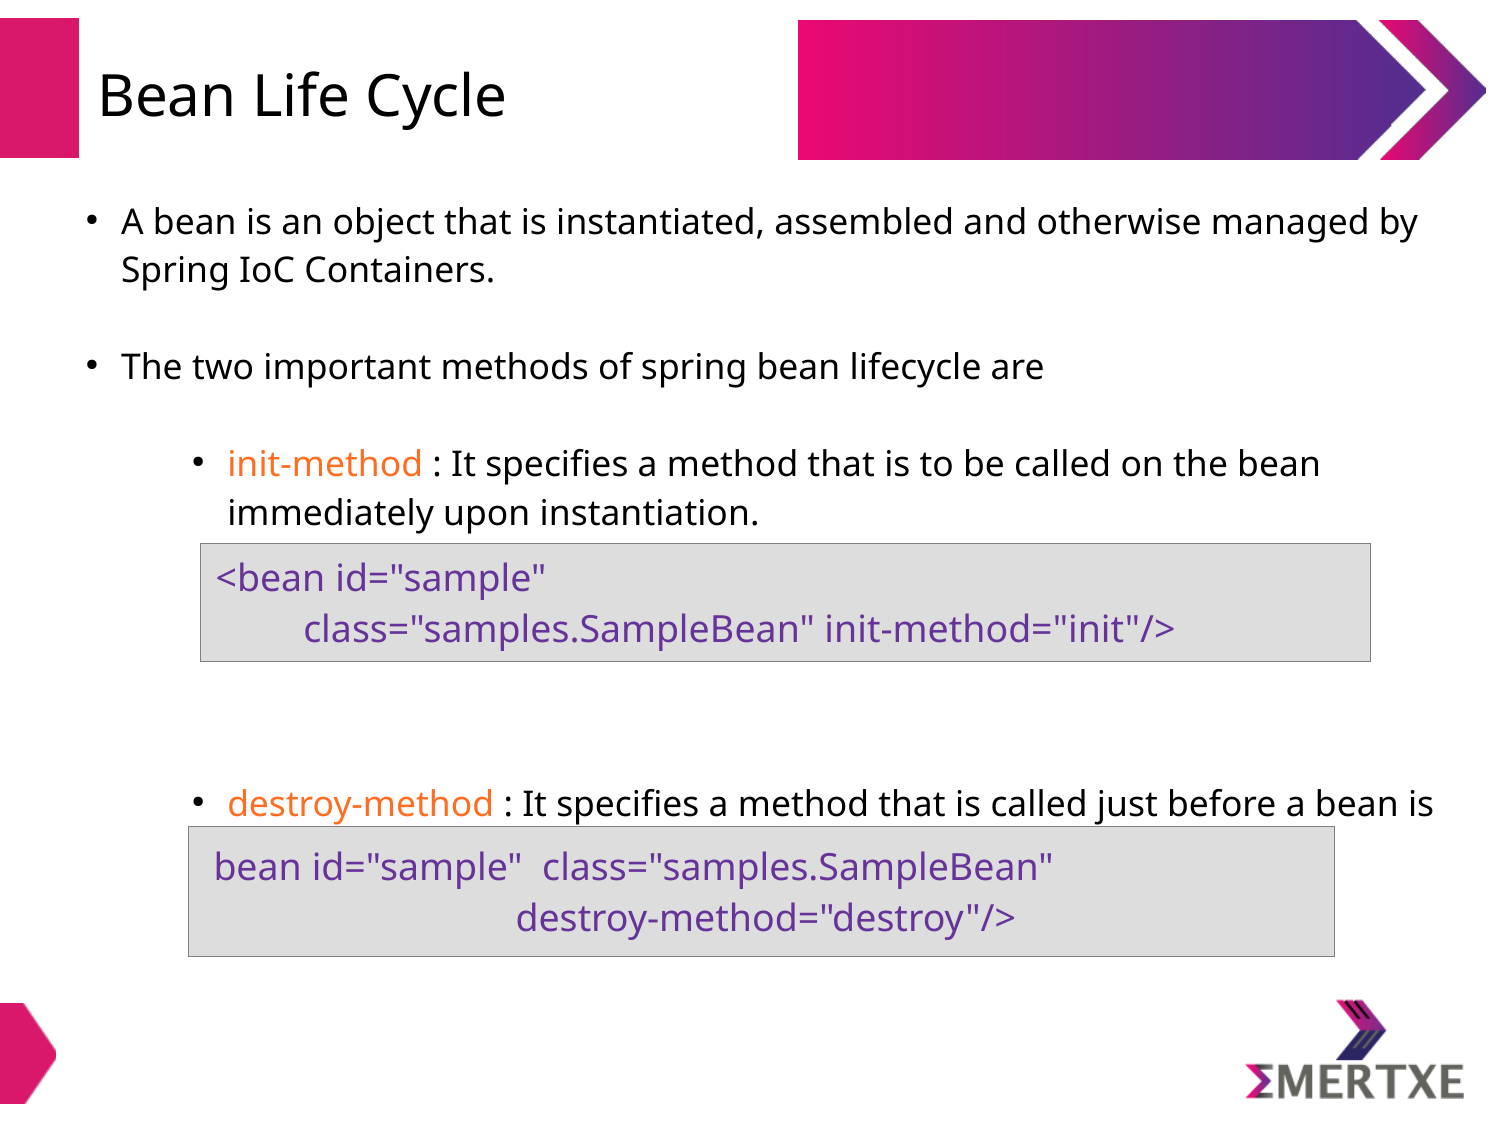

Bean Life Cycle
A bean is an object that is instantiated, assembled and otherwise managed by Spring IoC Containers.
The two important methods of spring bean lifecycle are
init-method : It specifies a method that is to be called on the bean immediately upon instantiation.
destroy-method : It specifies a method that is called just before a bean is removed from the container.
<bean id="sample"
 class="samples.SampleBean" init-method="init"/>
 bean id="sample" class="samples.SampleBean"
 destroy-method="destroy"/>